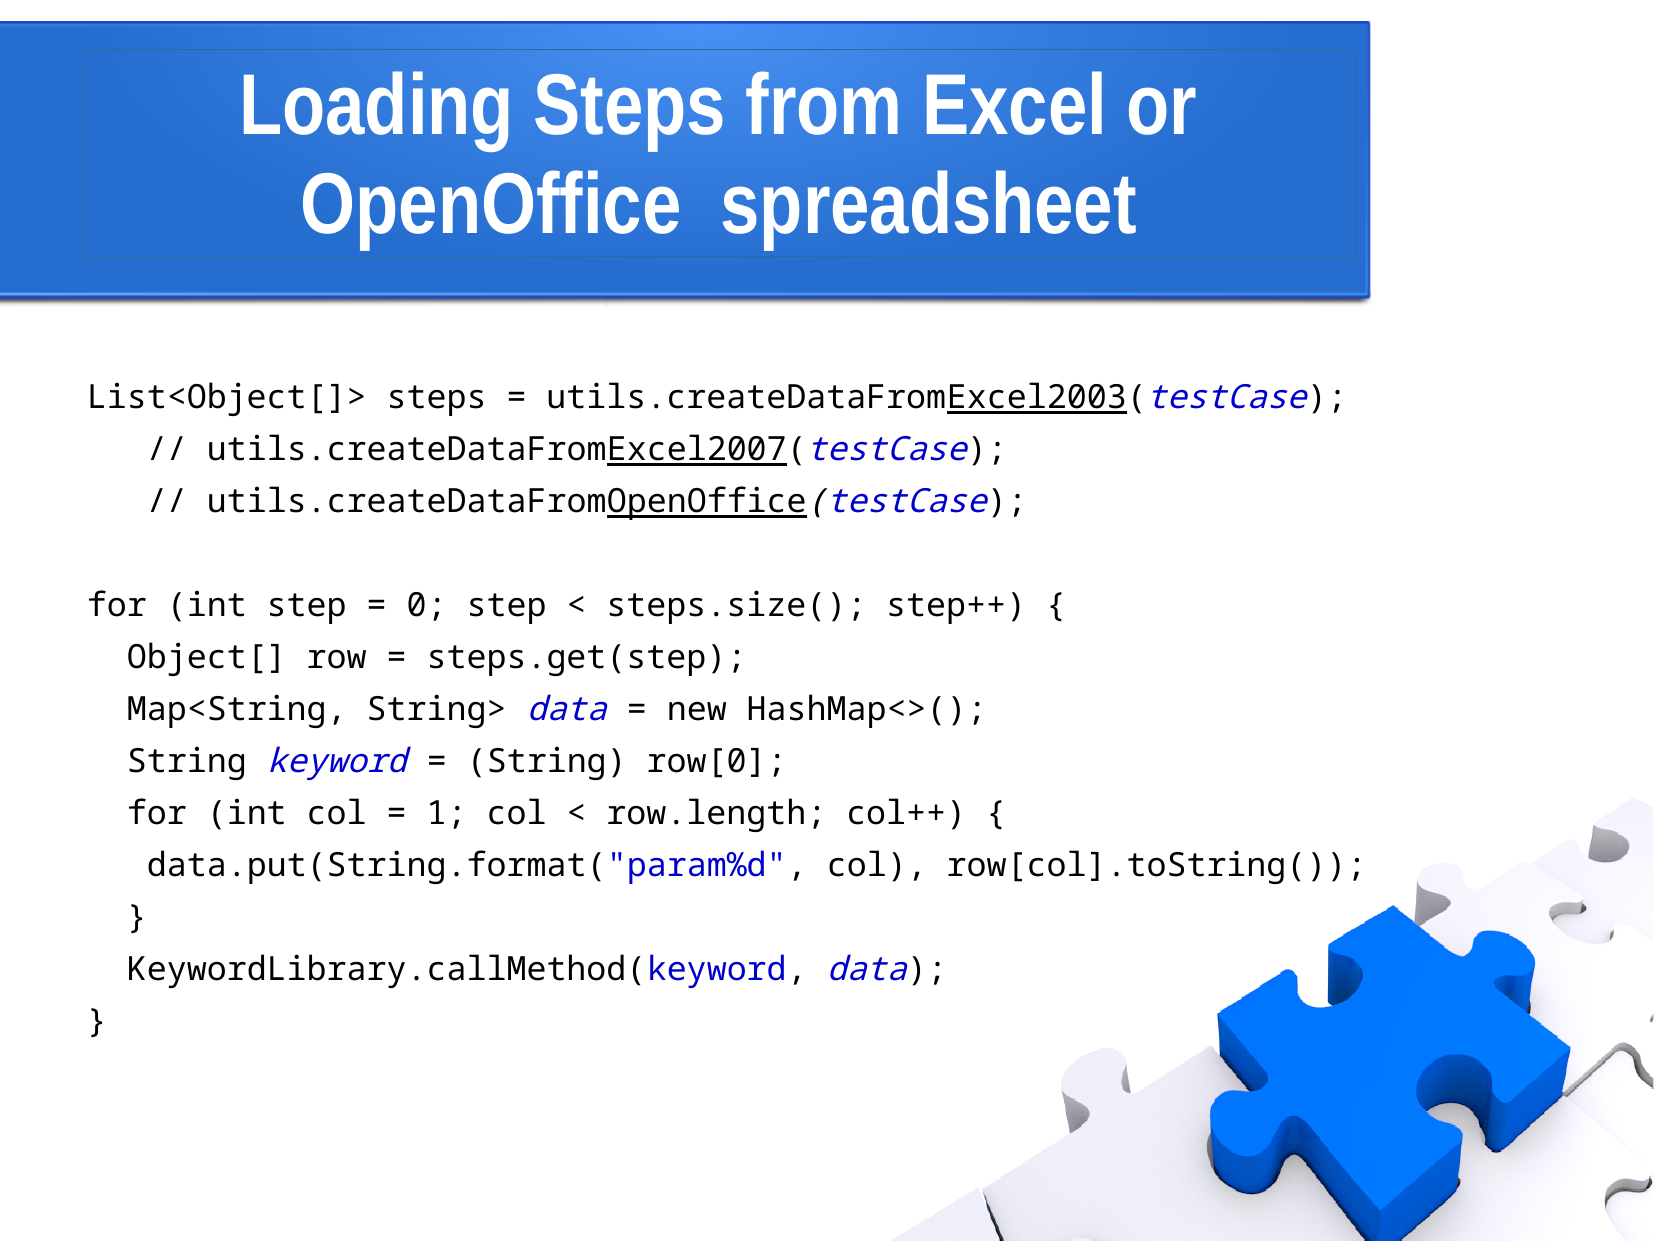

# Loading Steps from Excel or OpenOffice spreadsheet
List<Object[]> steps = utils.createDataFromExcel2003(testCase);
 // utils.createDataFromExcel2007(testCase);
 // utils.createDataFromOpenOffice(testCase);
for (int step = 0; step < steps.size(); step++) {
 Object[] row = steps.get(step);
 Map<String, String> data = new HashMap<>();
 String keyword = (String) row[0];
 for (int col = 1; col < row.length; col++) {
	data.put(String.format("param%d", col), row[col].toString());
 }
 KeywordLibrary.callMethod(keyword, data);
}